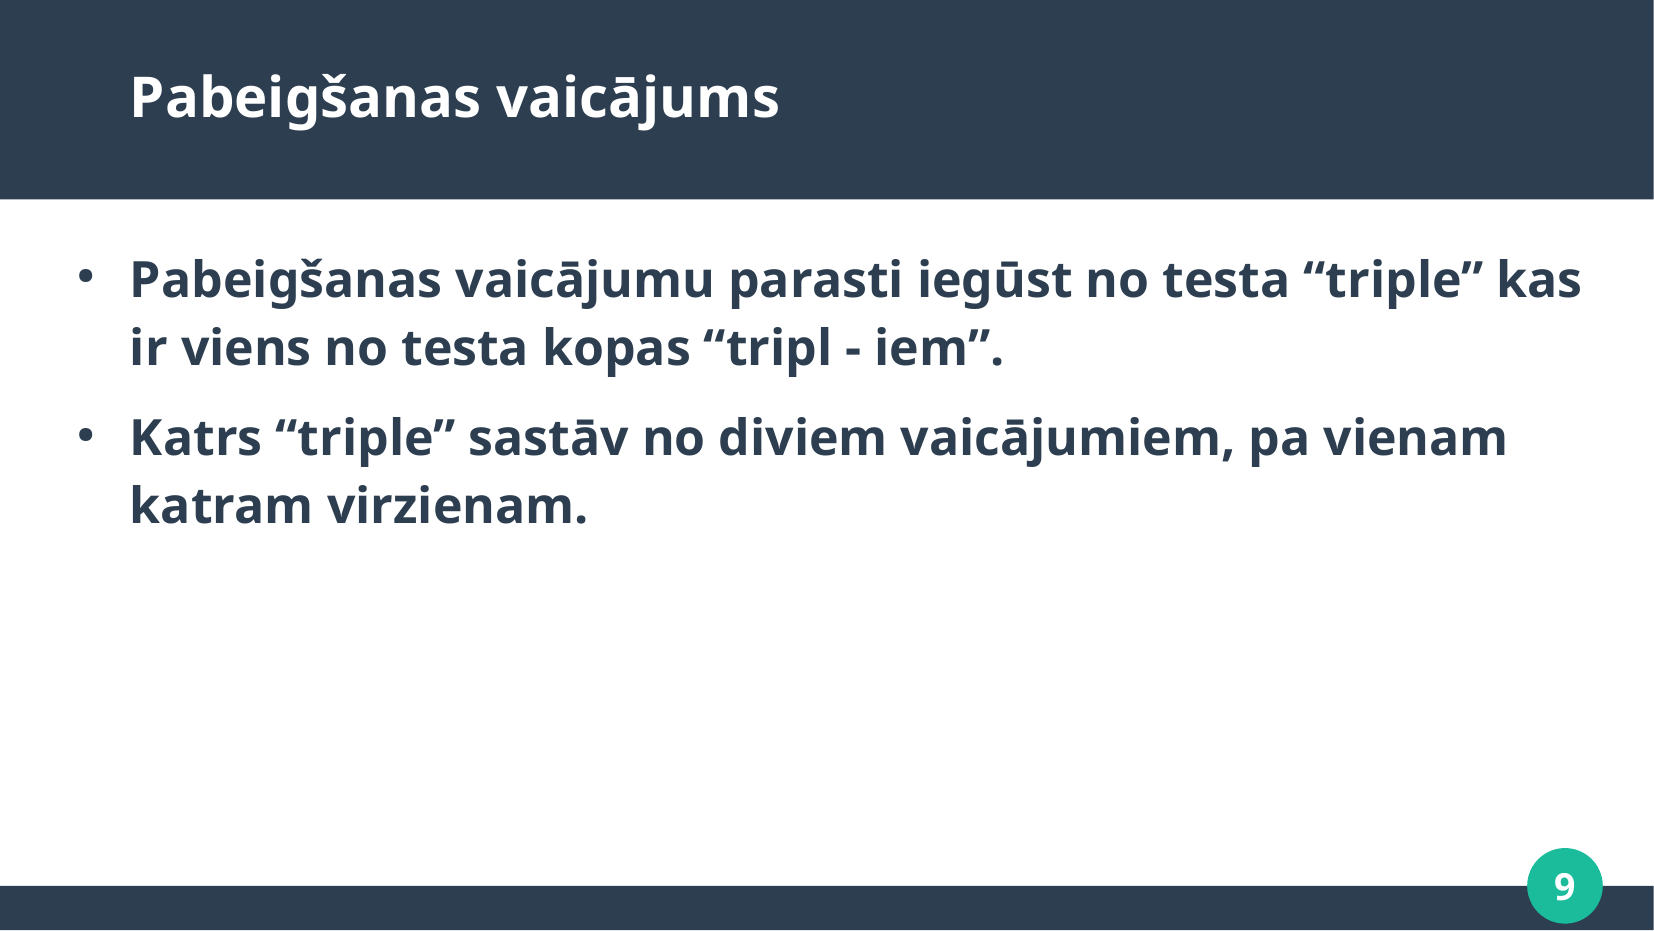

# Pabeigšanas vaicājums
Pabeigšanas vaicājumu parasti iegūst no testa “triple” kas ir viens no testa kopas “tripl - iem”.
Katrs “triple” sastāv no diviem vaicājumiem, pa vienam katram virzienam.